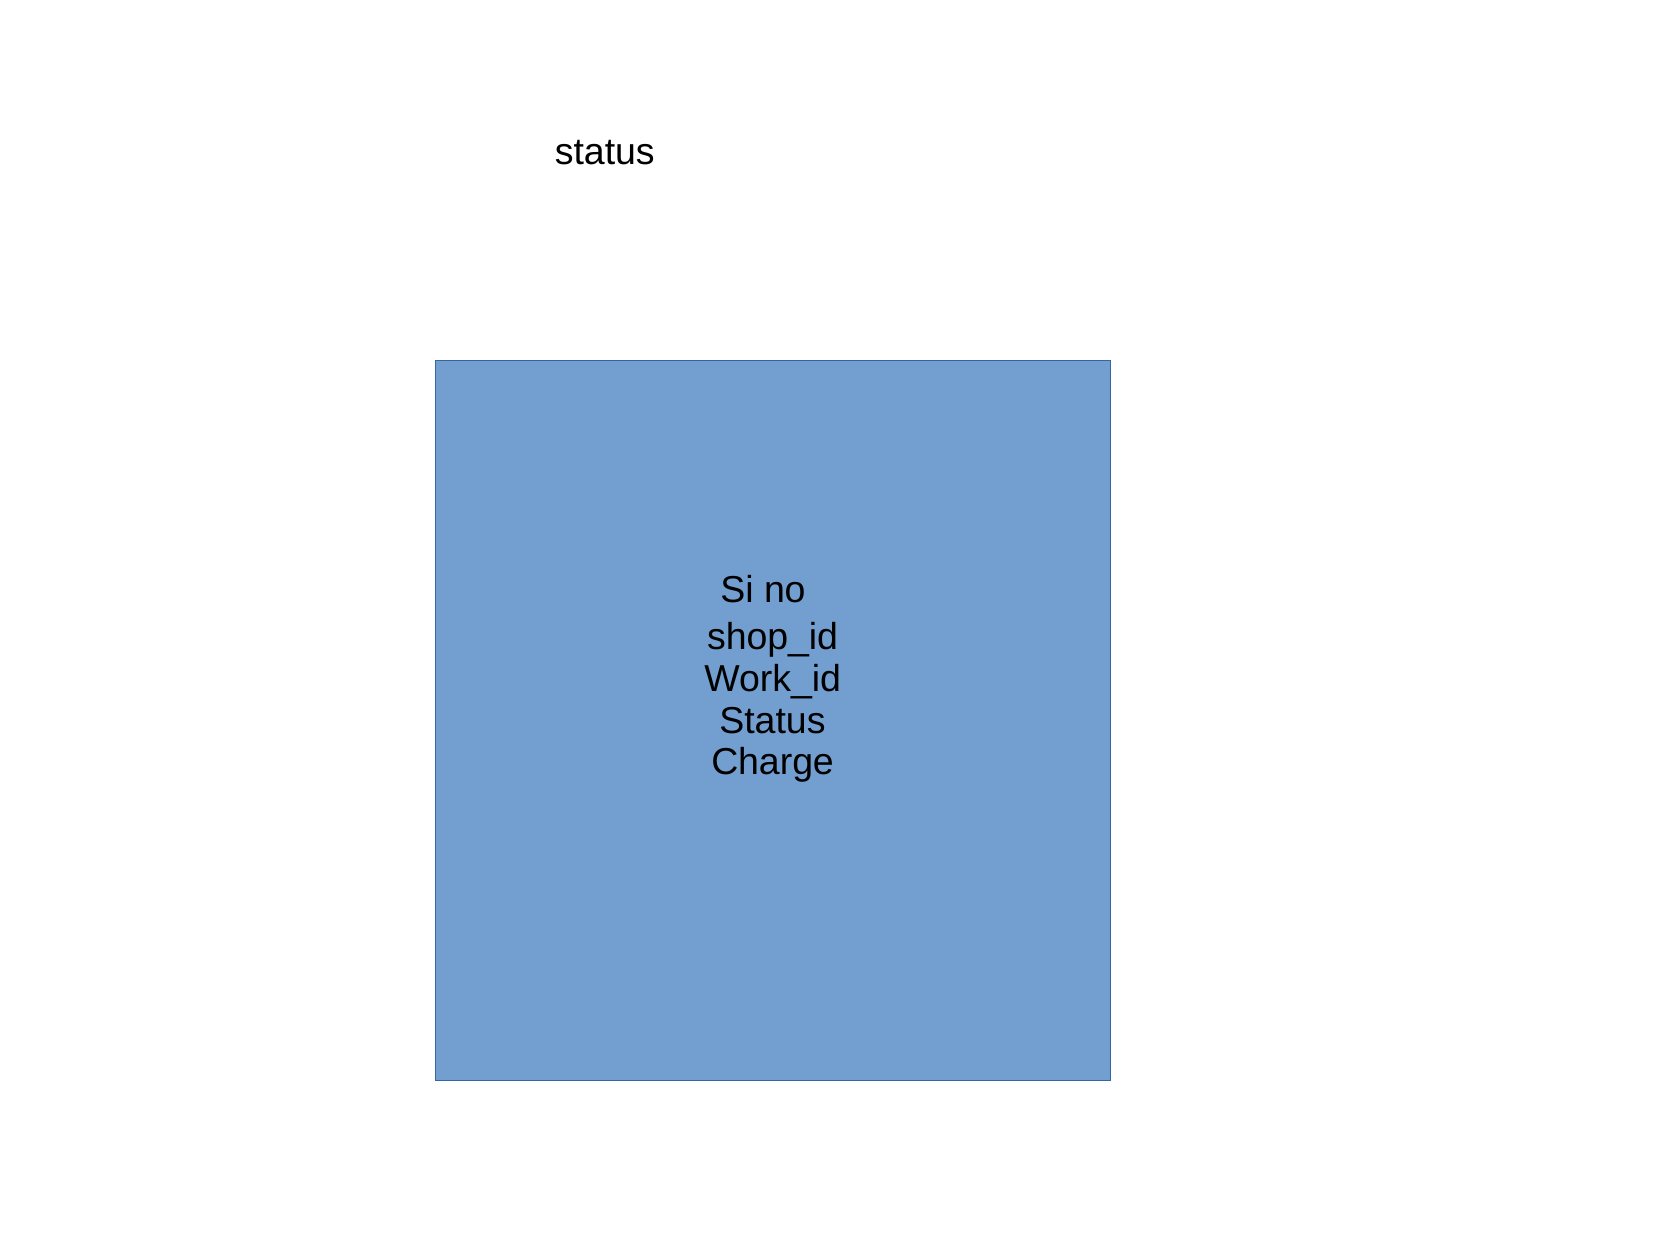

status
shop_id
Work_id
Status
Charge
Si no